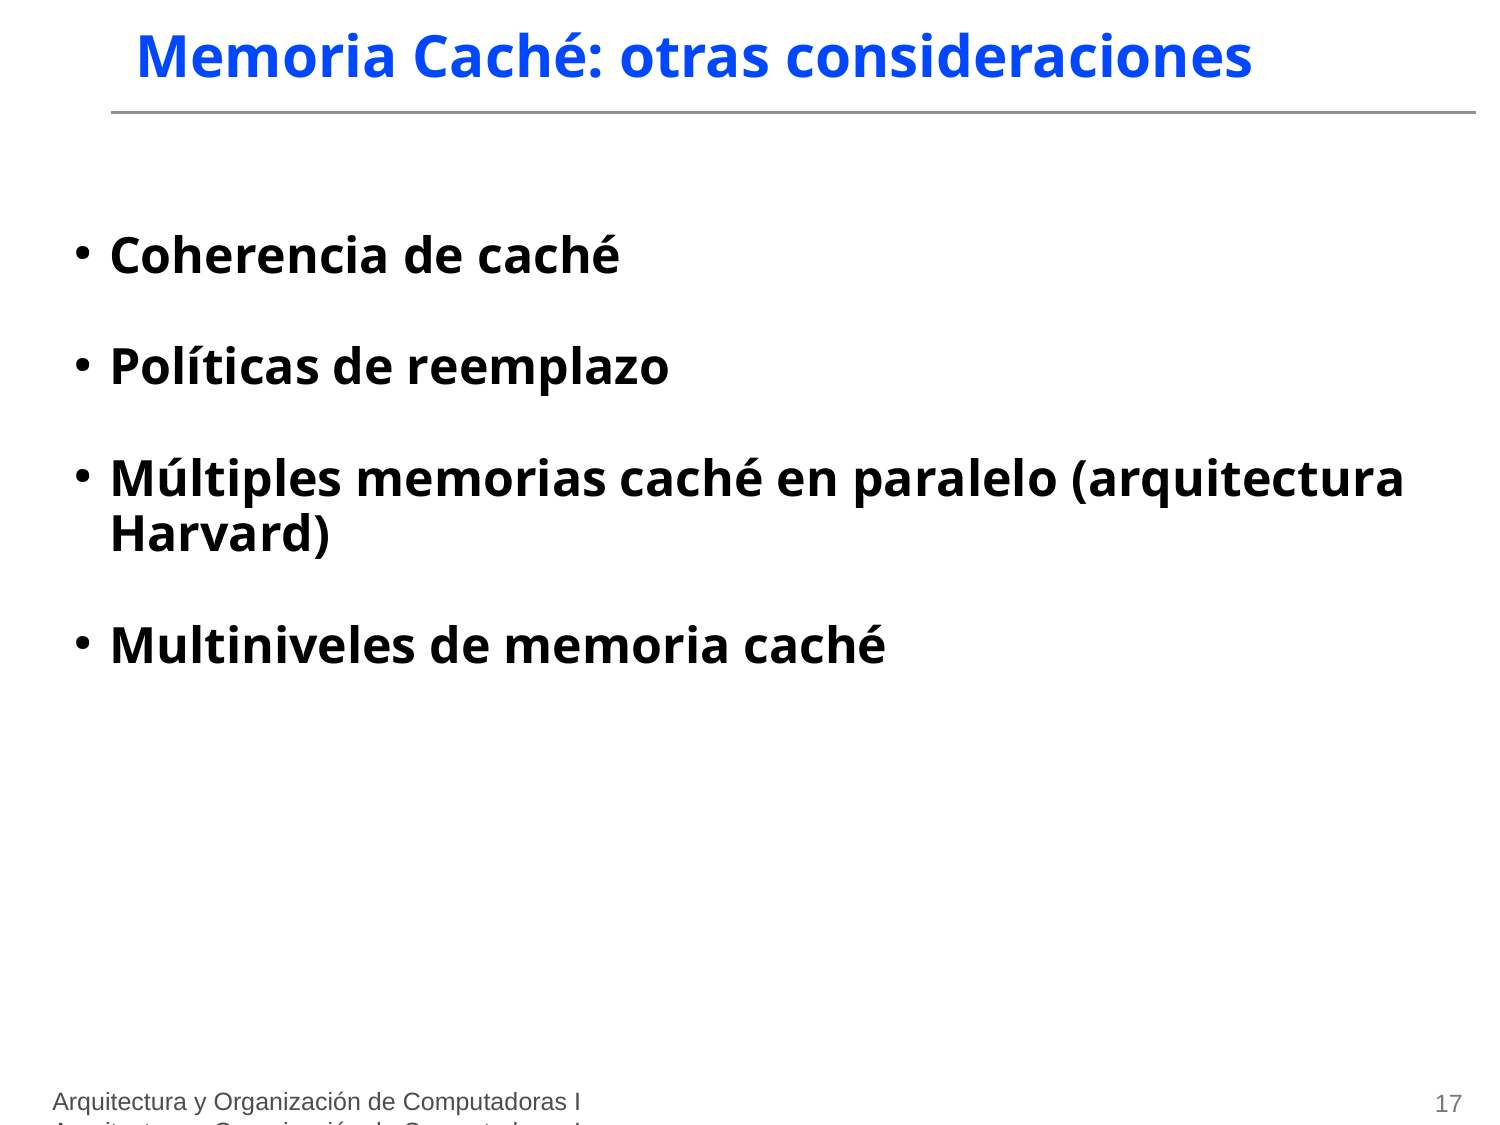

# Memoria Caché: otras consideraciones
Coherencia de caché
Políticas de reemplazo
Múltiples memorias caché en paralelo (arquitectura Harvard)
Multiniveles de memoria caché
Arquitectura y Organización de Computadoras I
17